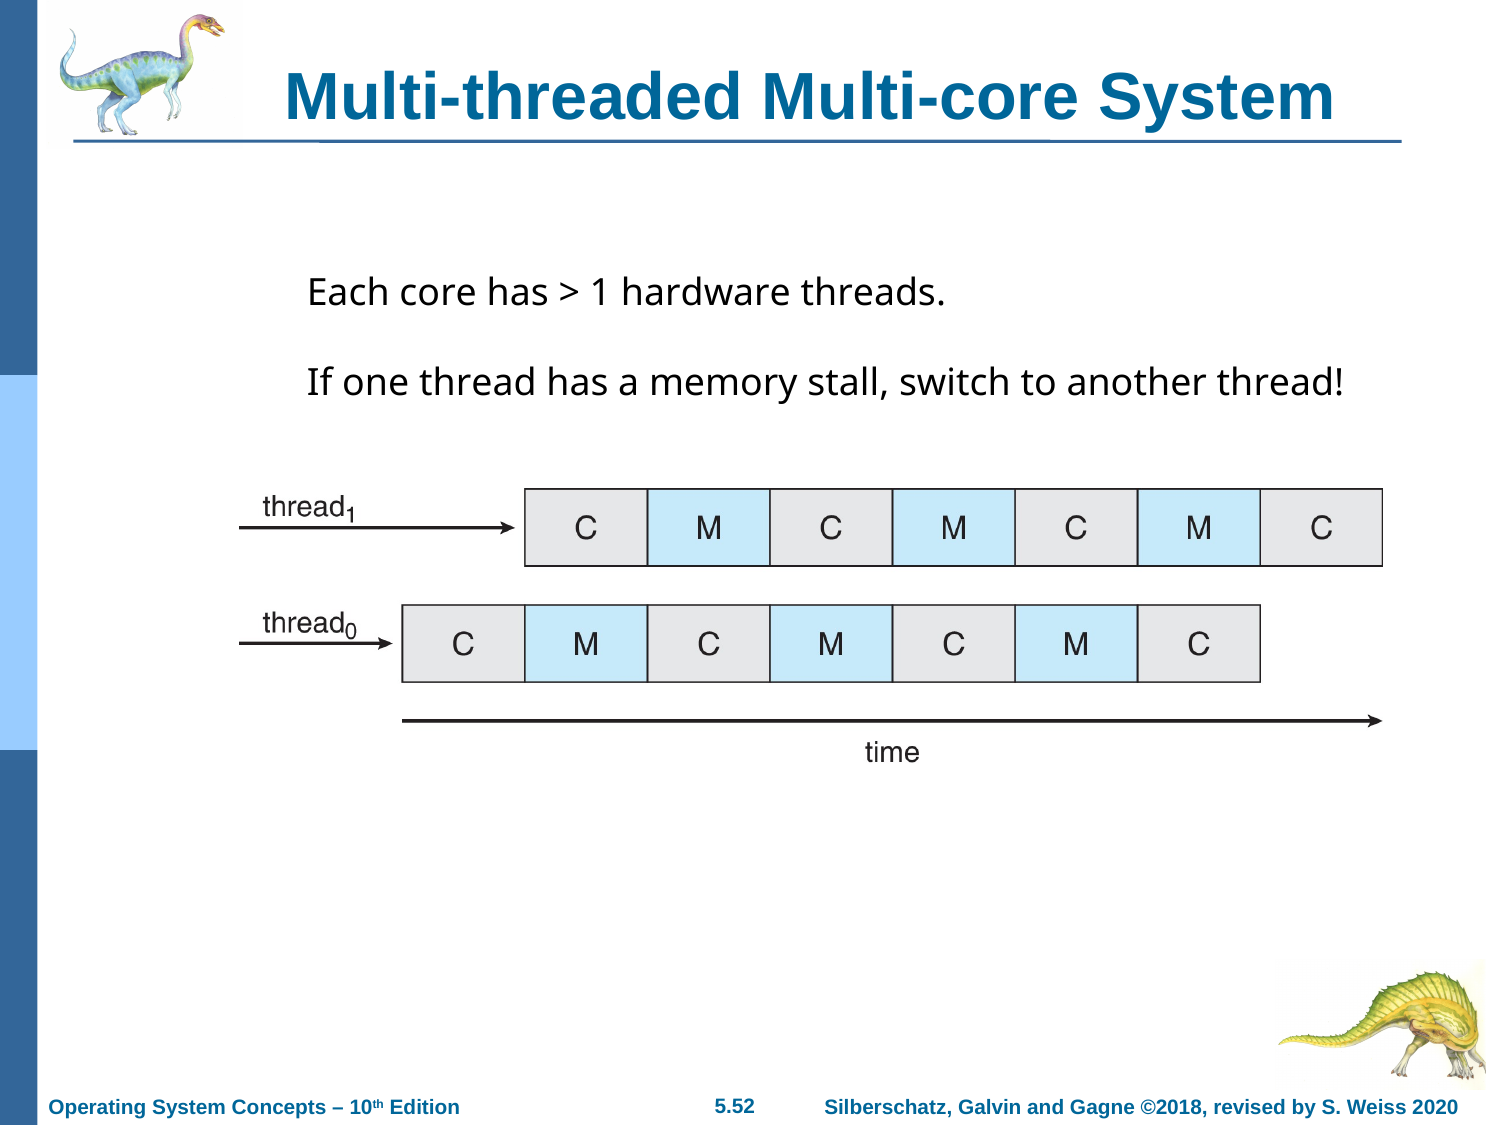

Multi-threaded Multi-core System
Each core has > 1 hardware threads.
If one thread has a memory stall, switch to another thread!